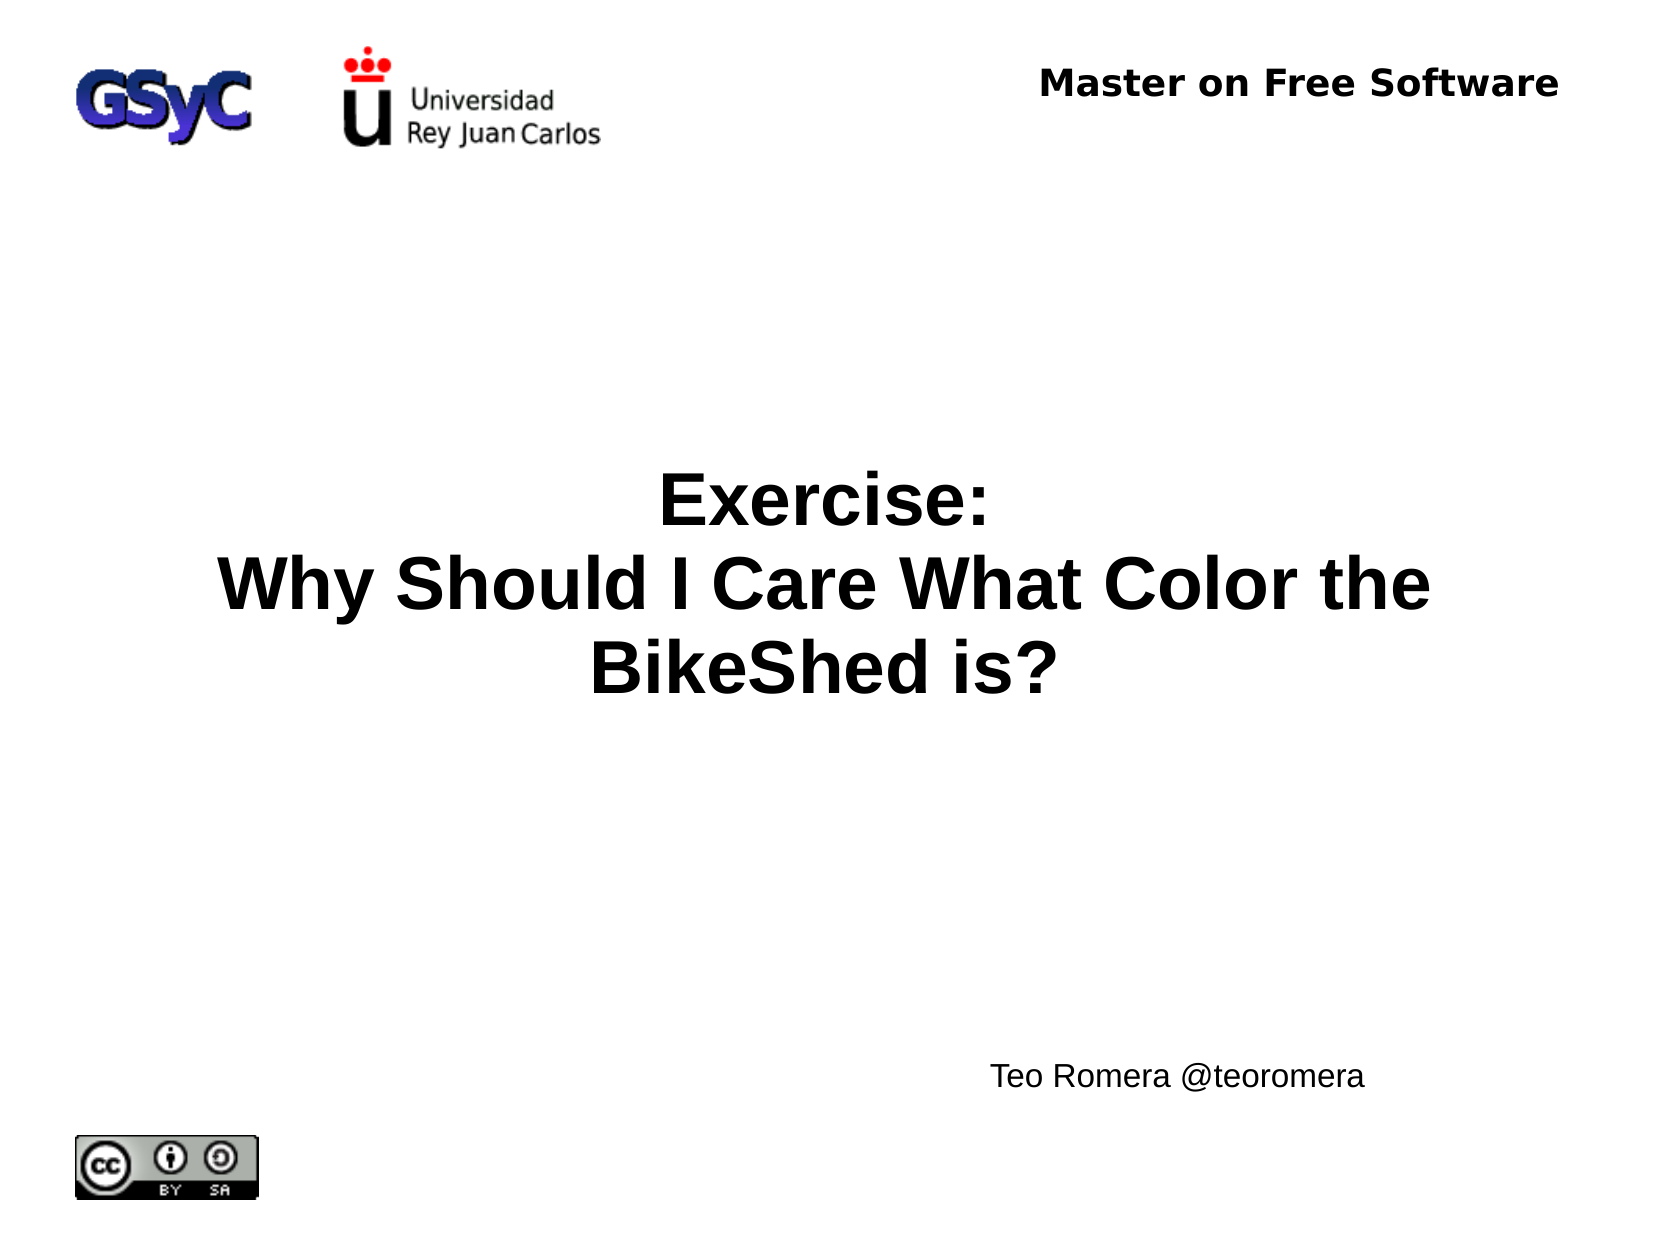

Exercise:
Why Should I Care What Color the BikeShed is?
Teo Romera @teoromera